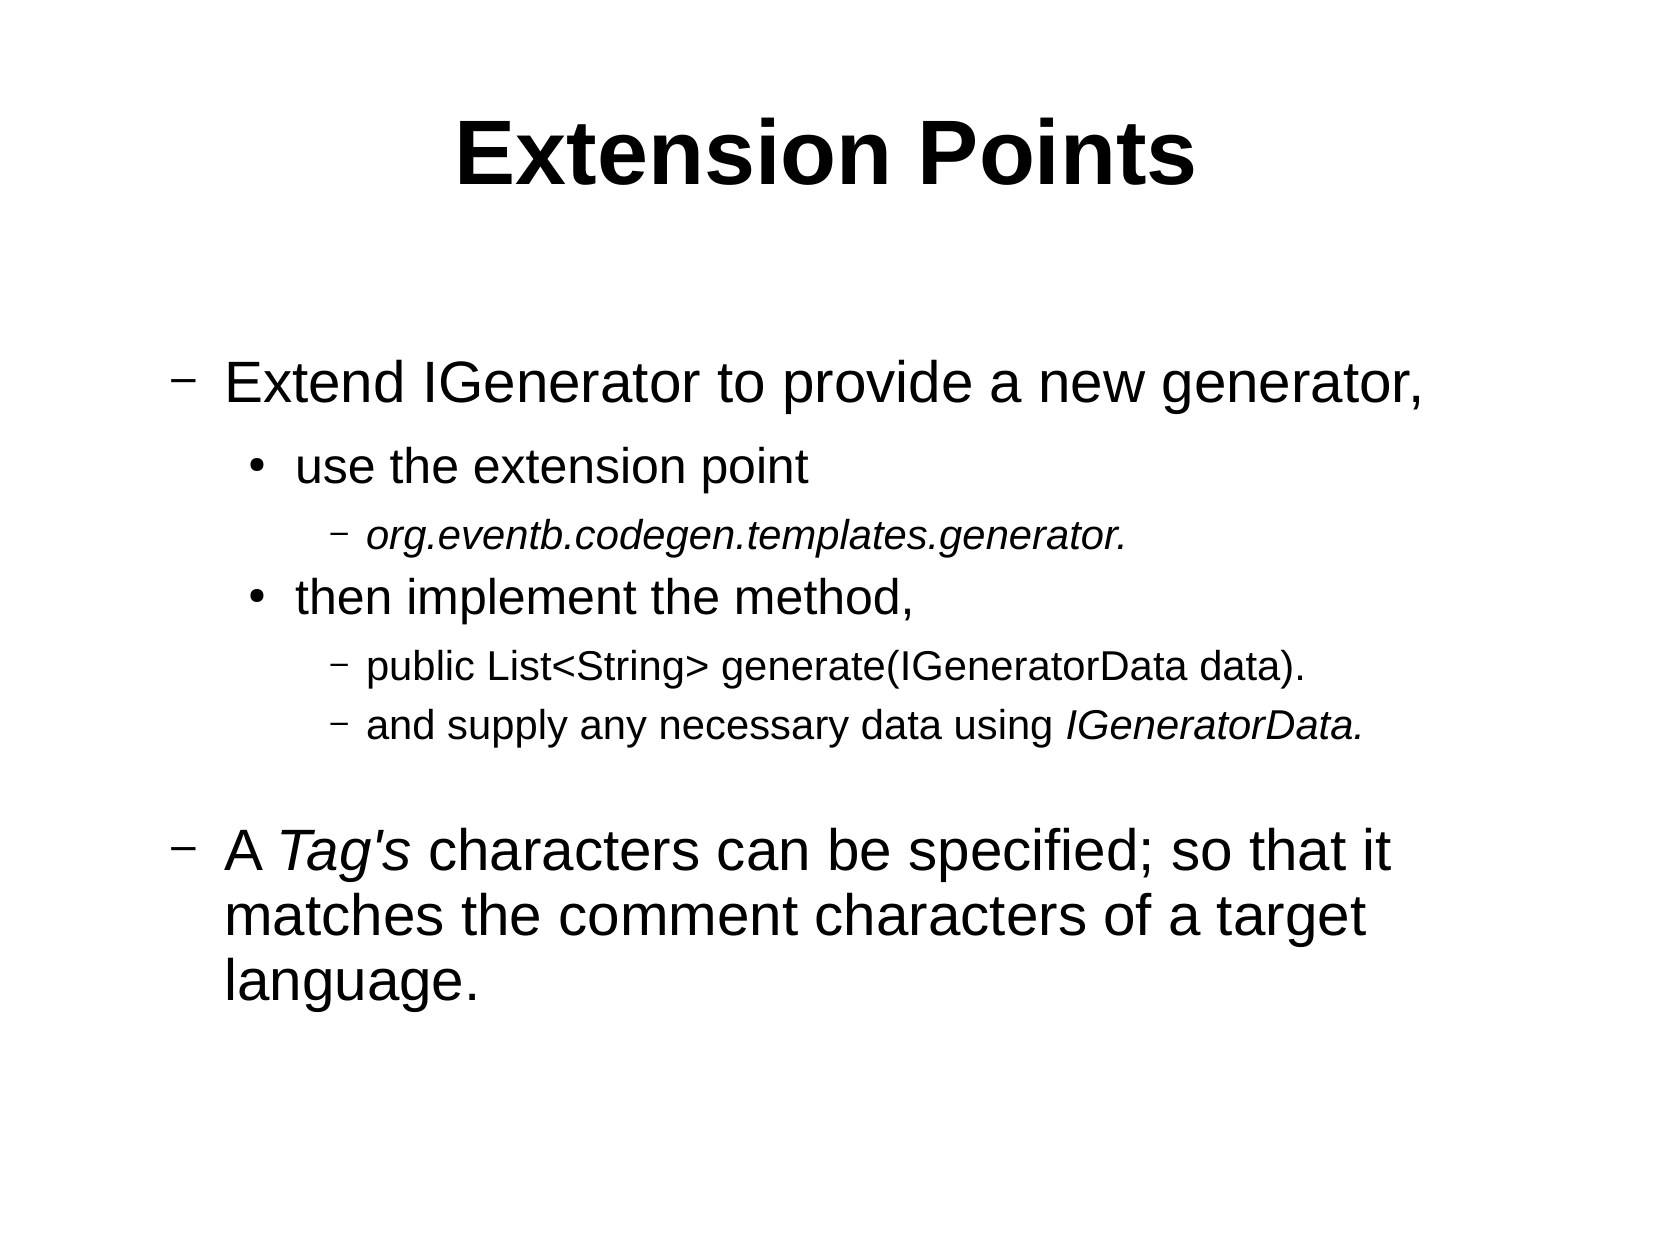

# Extension Points
Extend IGenerator to provide a new generator,
use the extension point
org.eventb.codegen.templates.generator.
then implement the method,
public List<String> generate(IGeneratorData data).
and supply any necessary data using IGeneratorData.
A Tag's characters can be specified; so that it matches the comment characters of a target language.